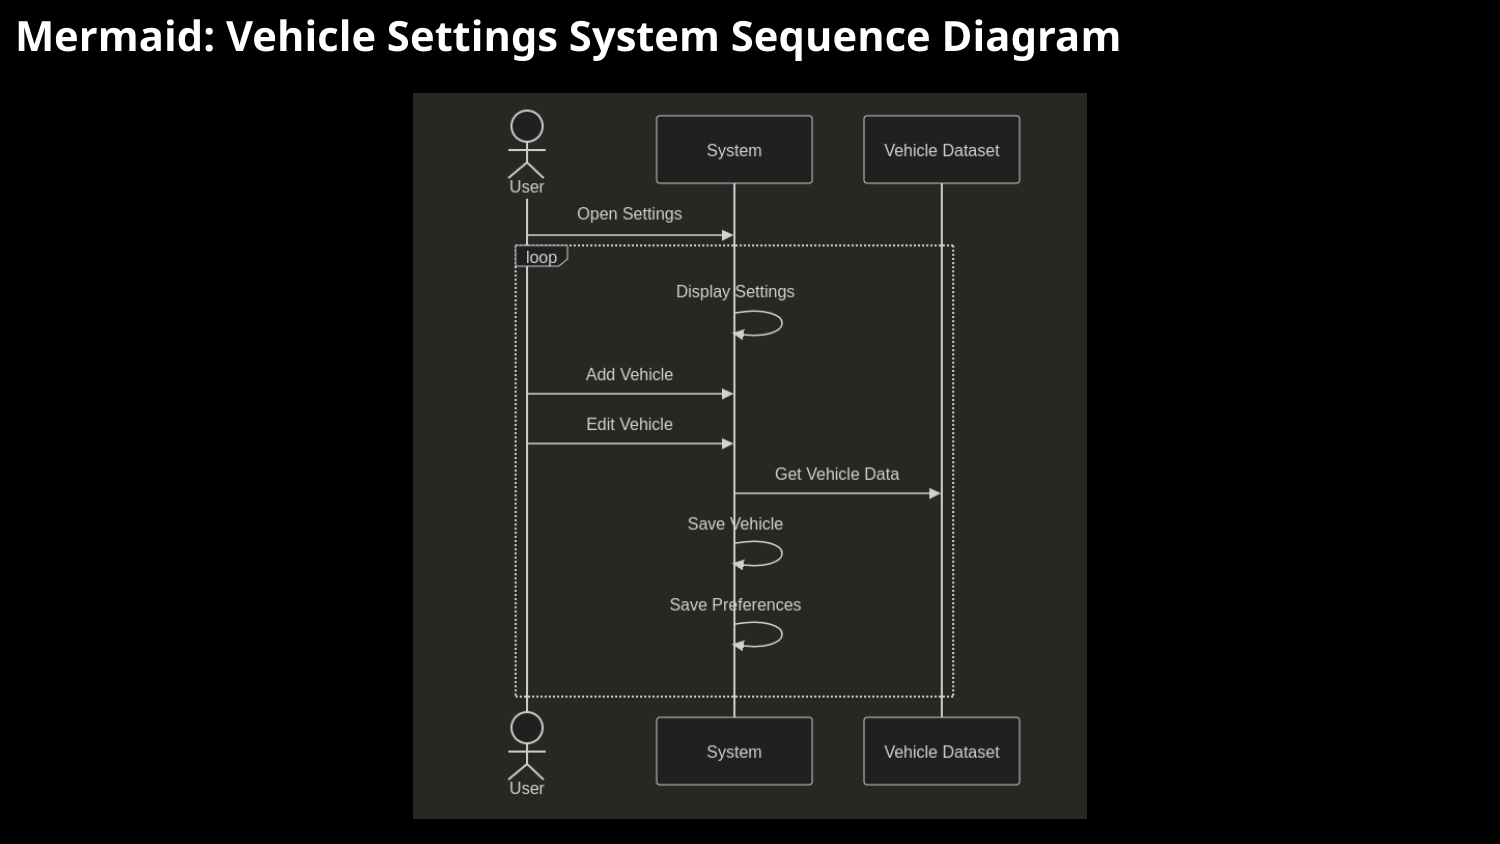

# Mermaid: Vehicle Settings System Sequence Diagram